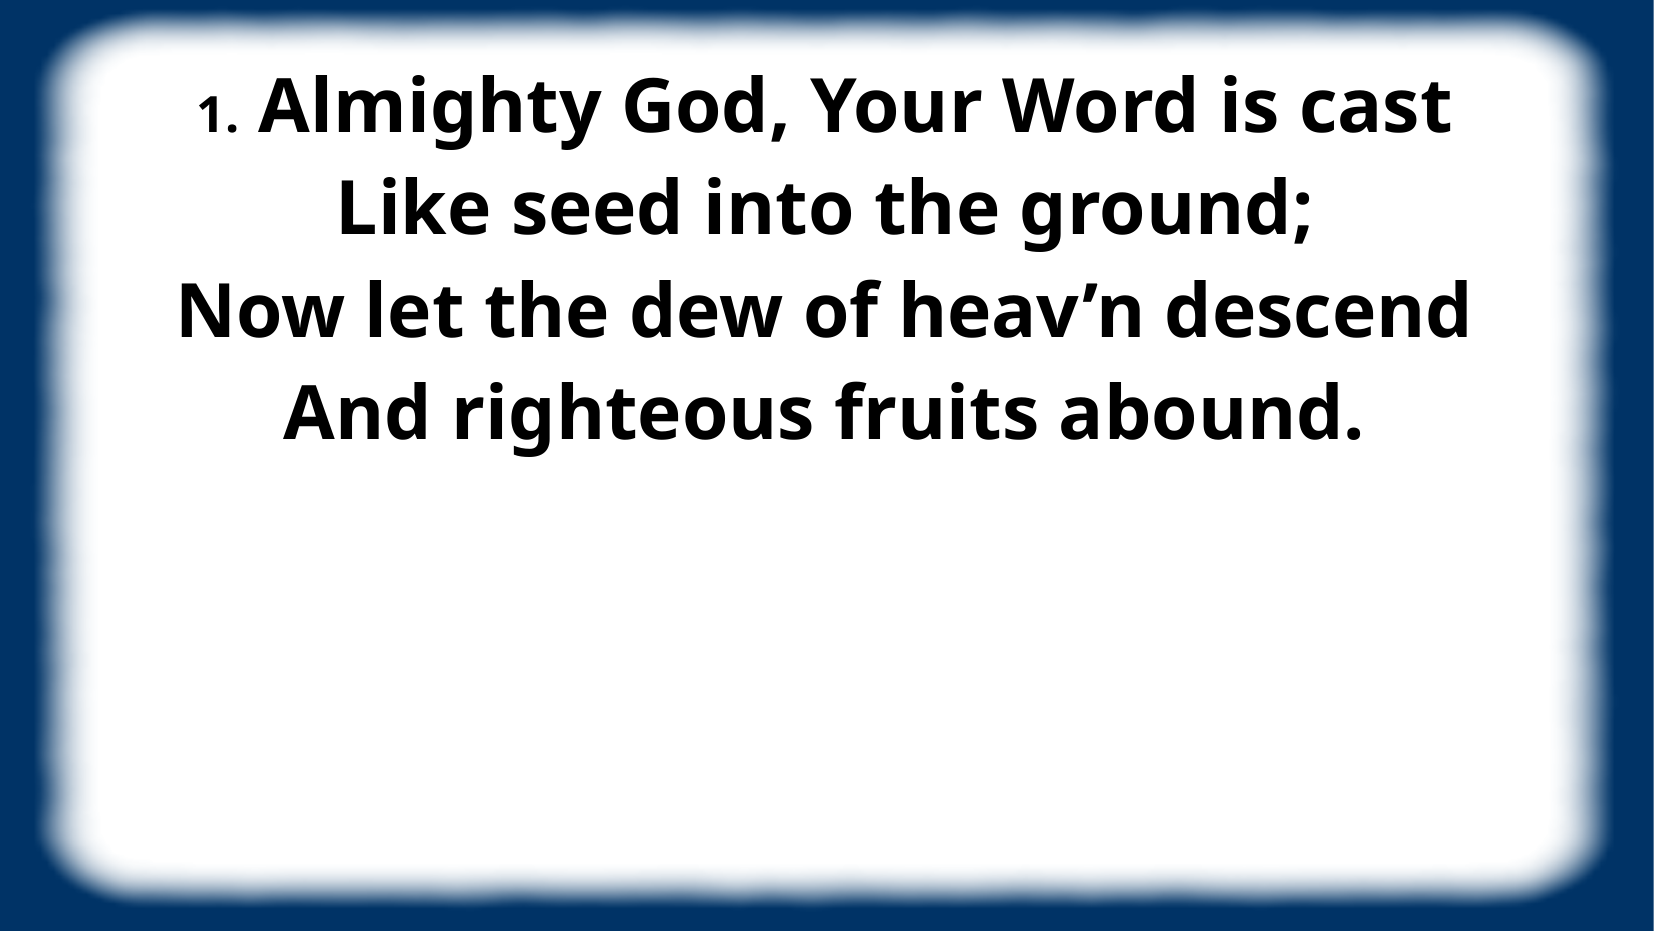

1. Almighty God, Your Word is cast
Like seed into the ground;
Now let the dew of heav’n descend
And righteous fruits abound.